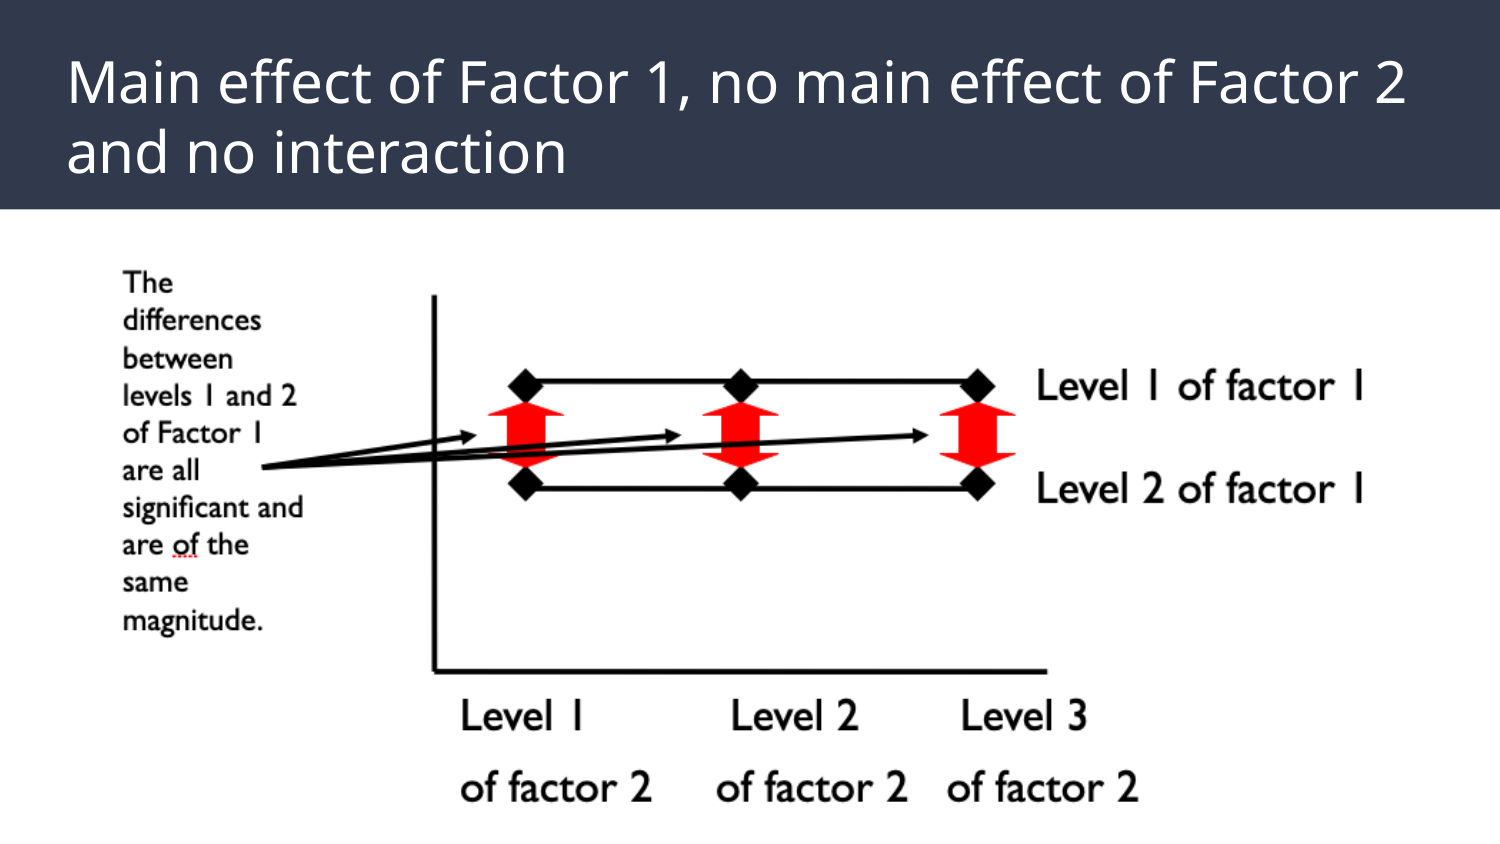

# Main effect of Factor 1, no main effect of Factor 2 and no interaction